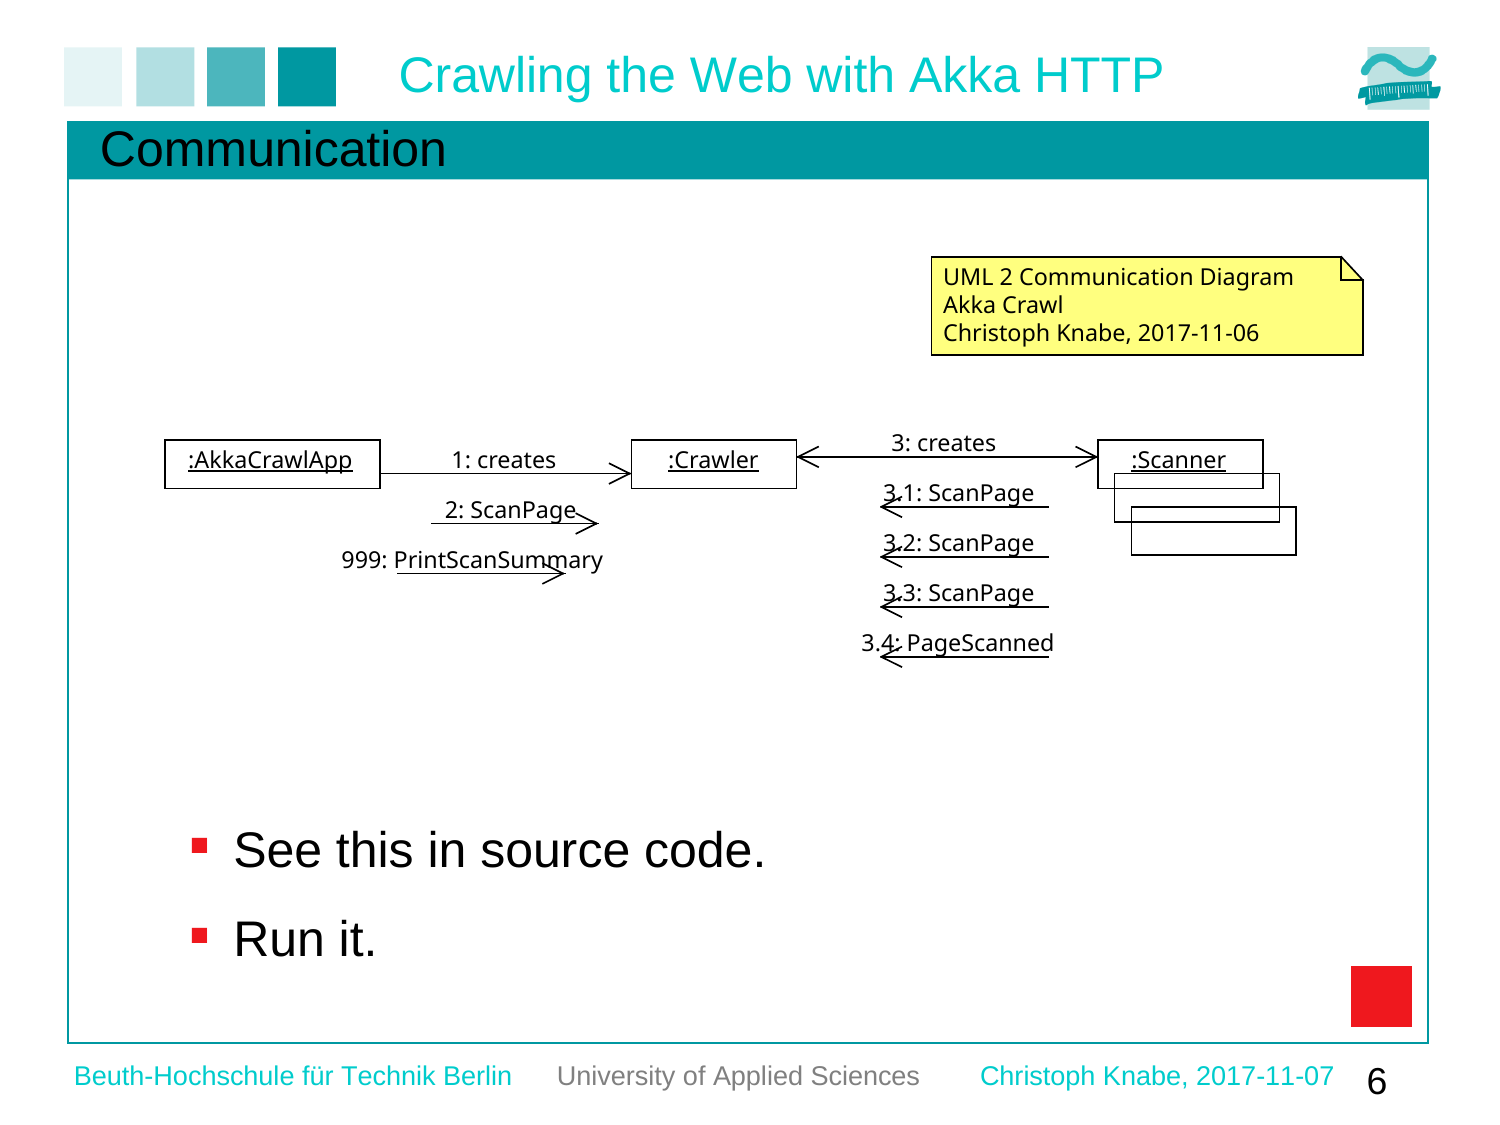

Communication
See this in source code.
Run it.
6